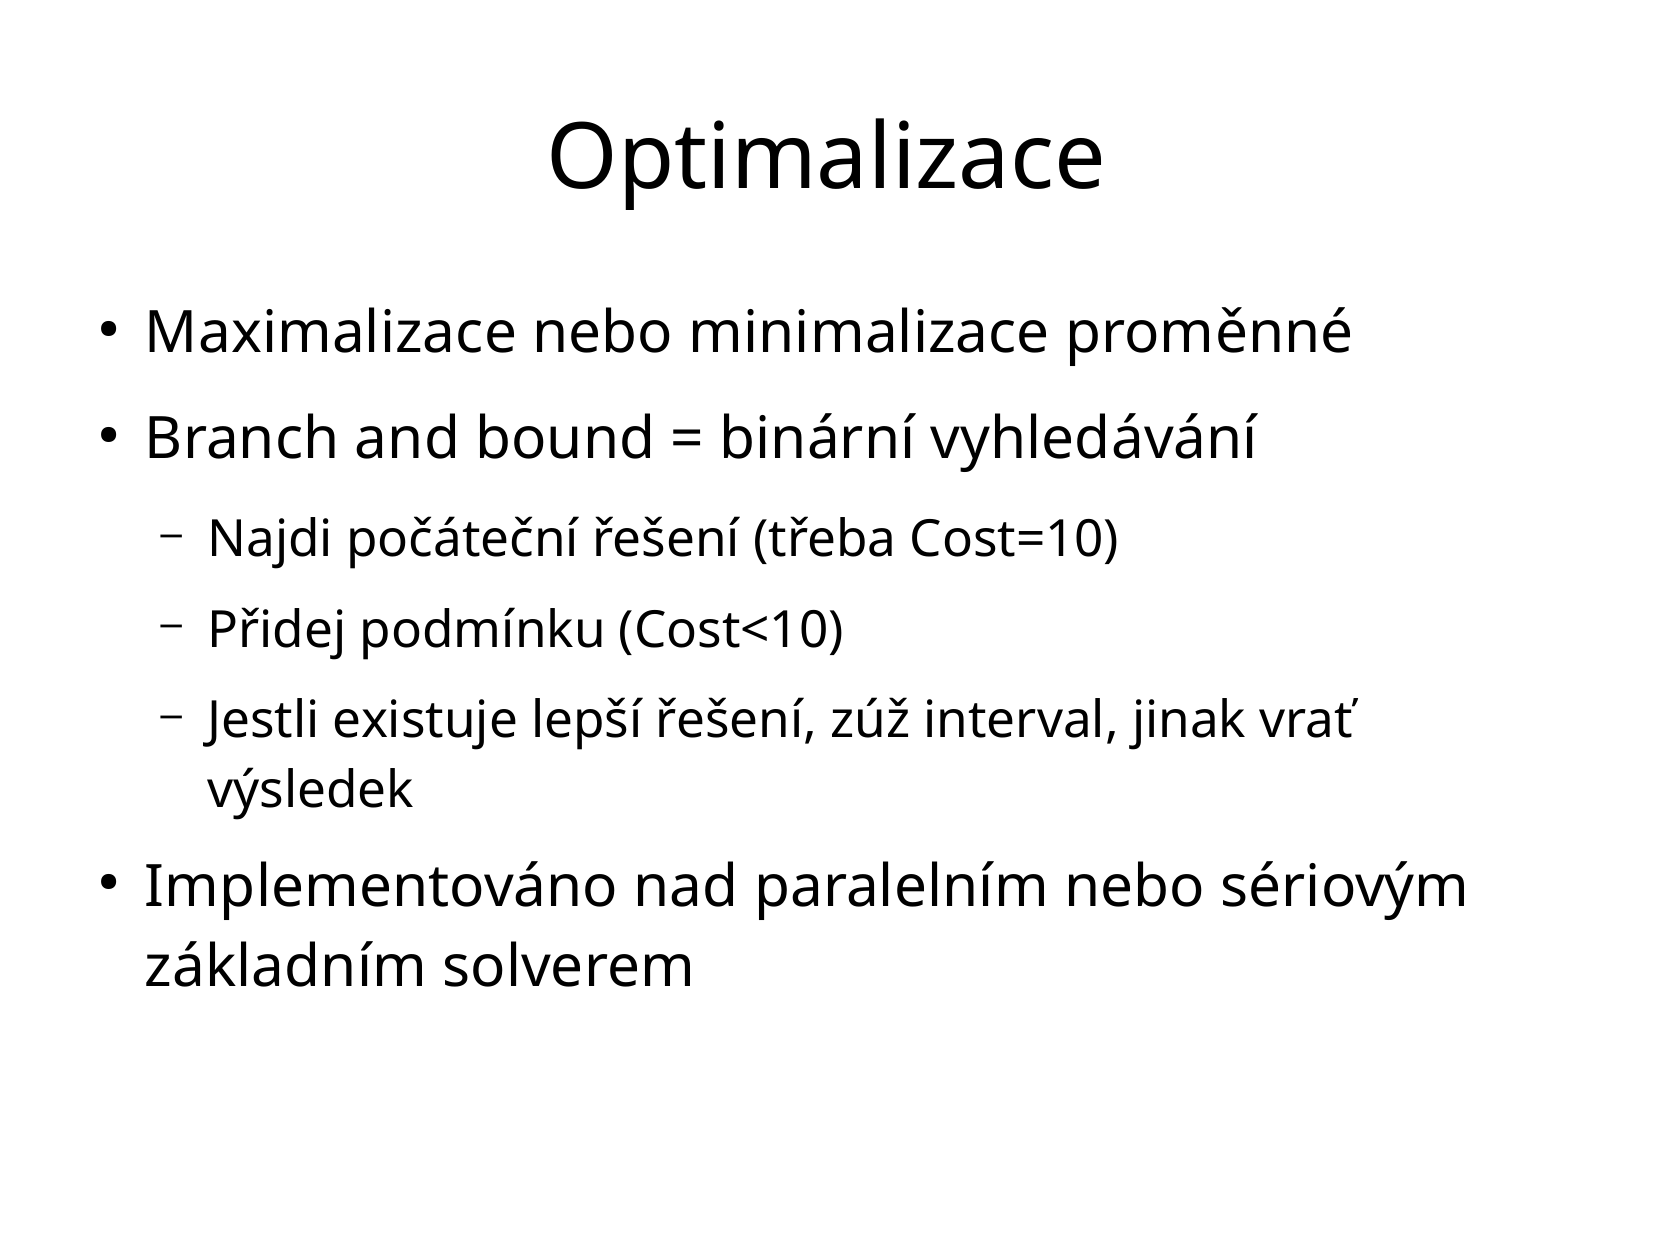

# Optimalizace
Maximalizace nebo minimalizace proměnné
Branch and bound = binární vyhledávání
Najdi počáteční řešení (třeba Cost=10)
Přidej podmínku (Cost<10)
Jestli existuje lepší řešení, zúž interval, jinak vrať výsledek
Implementováno nad paralelním nebo sériovým základním solverem